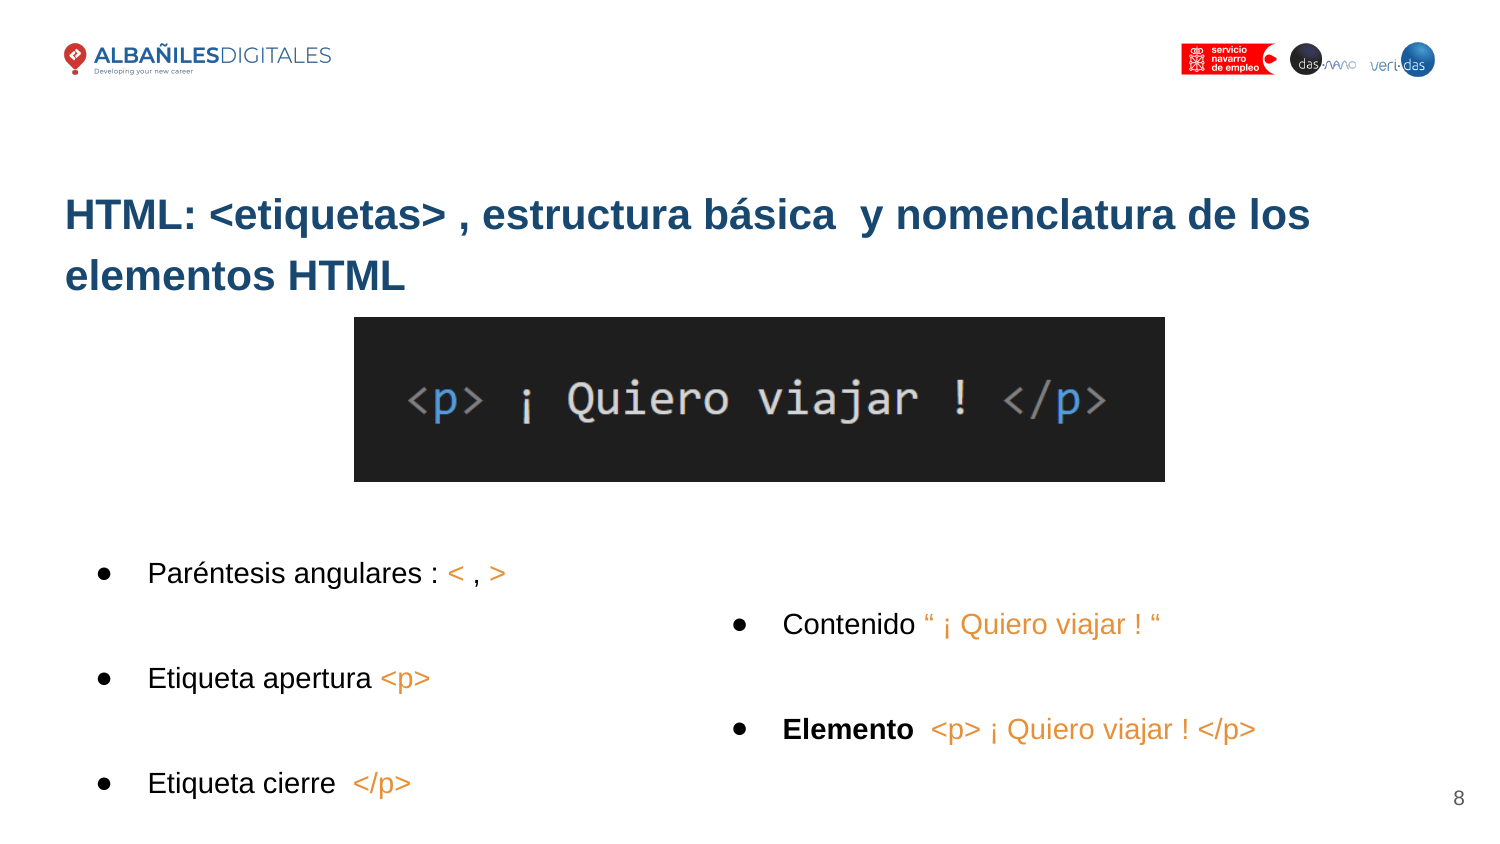

HTML: <etiquetas> , estructura básica y nomenclatura de los elementos HTML
Paréntesis angulares : < , >
Etiqueta apertura <p>
Etiqueta cierre </p>
Contenido “ ¡ Quiero viajar ! “
Elemento <p> ¡ Quiero viajar ! </p>